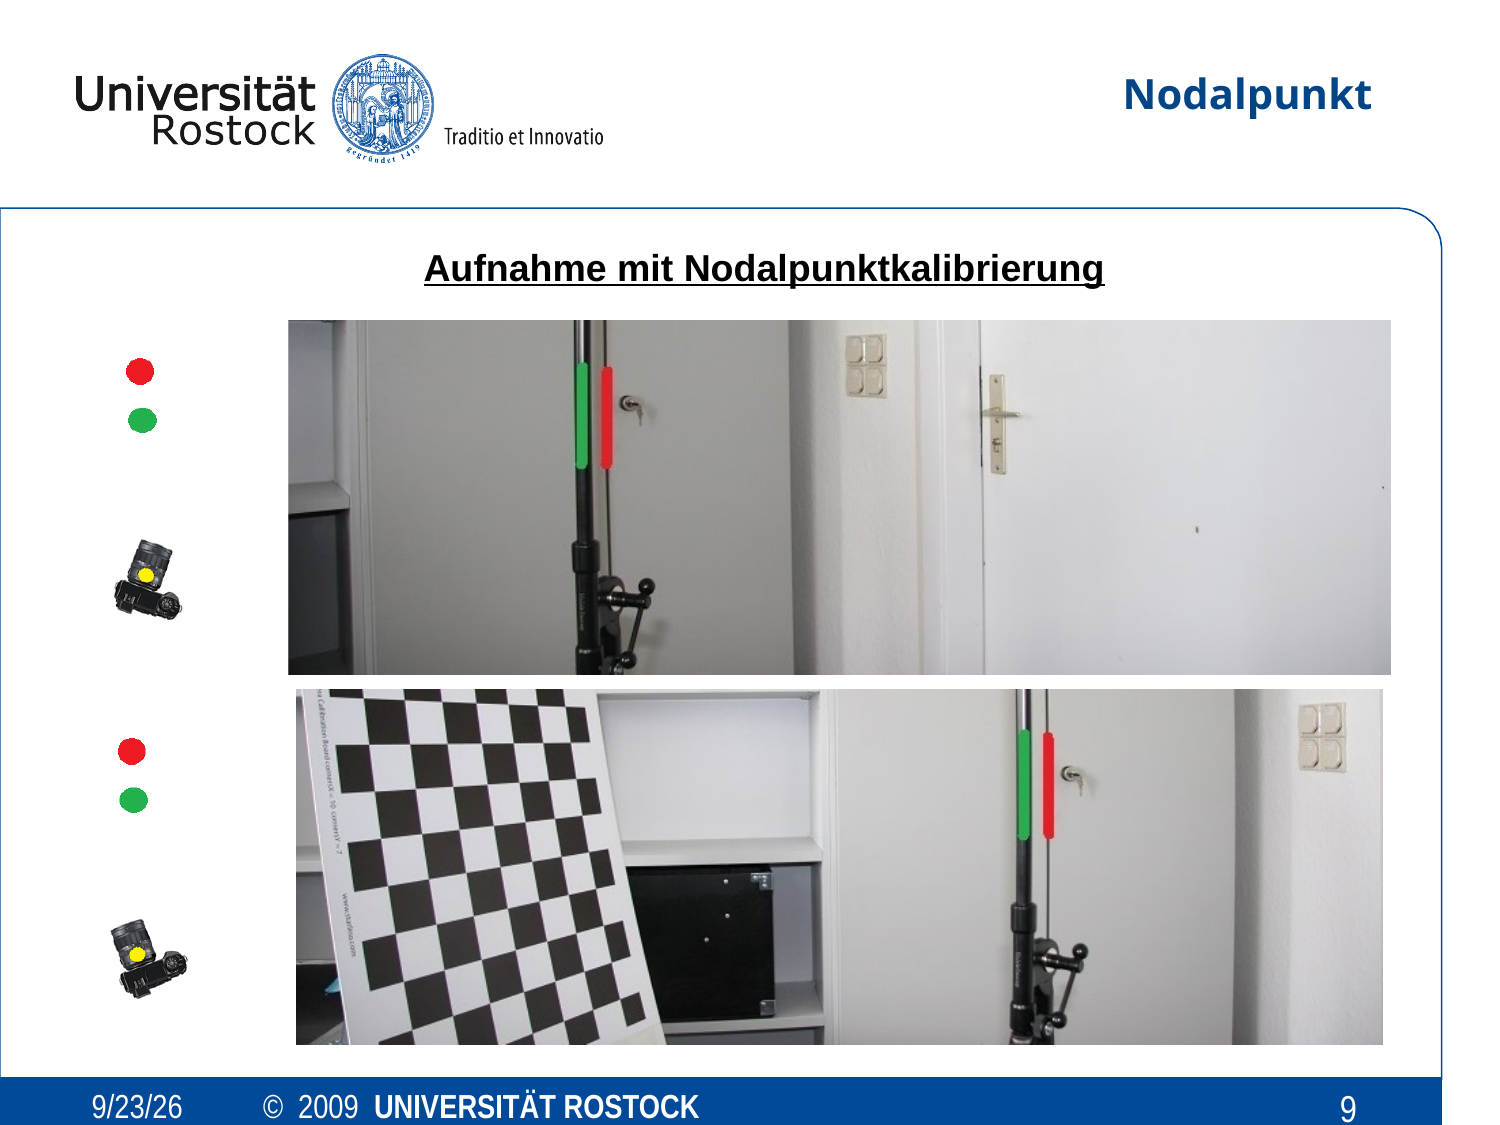

# Nodalpunkt
Aufnahme mit Nodalpunktkalibrierung
 © 2009 UNIVERSITÄT ROSTOCK